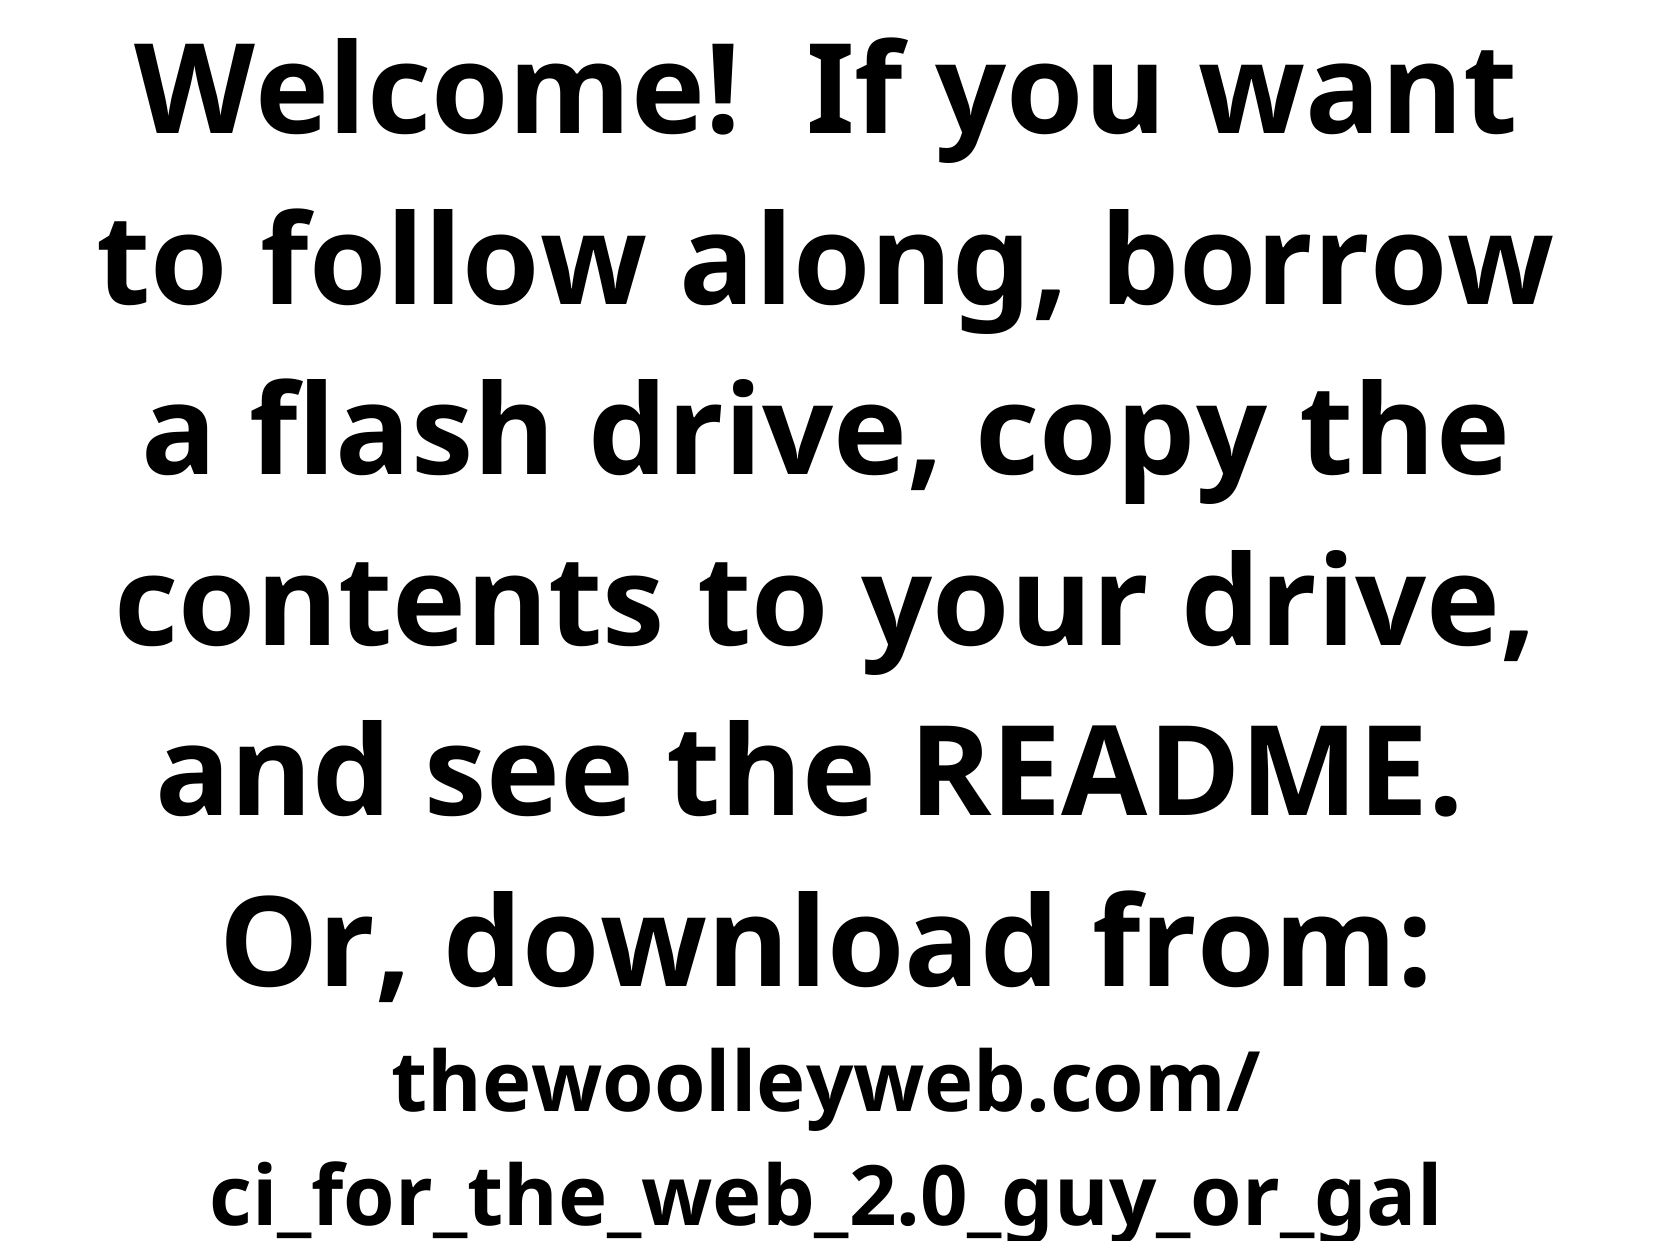

# Welcome! If you want to follow along, borrow a flash drive, copy the contents to your drive, and see the README. Or, download from: thewoolleyweb.com/ ci_for_the_web_2.0_guy_or_gal